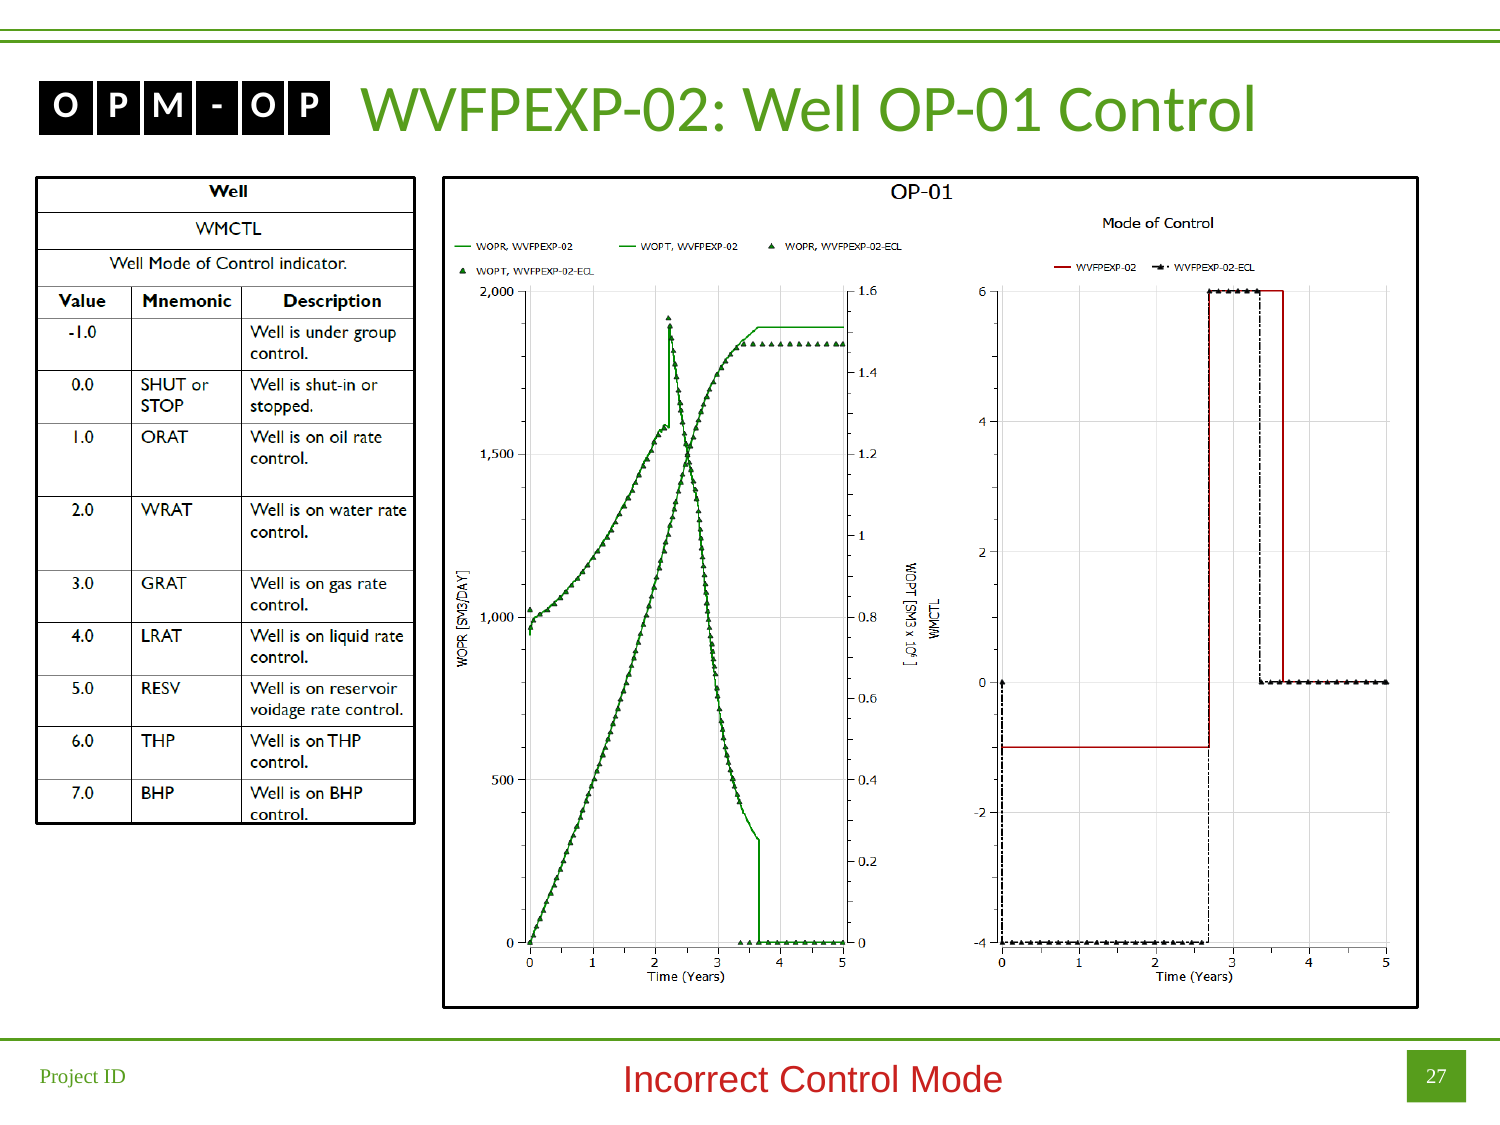

# WVFPEXP-02: Well OP-01 Control
Project ID
27
Incorrect Control Mode